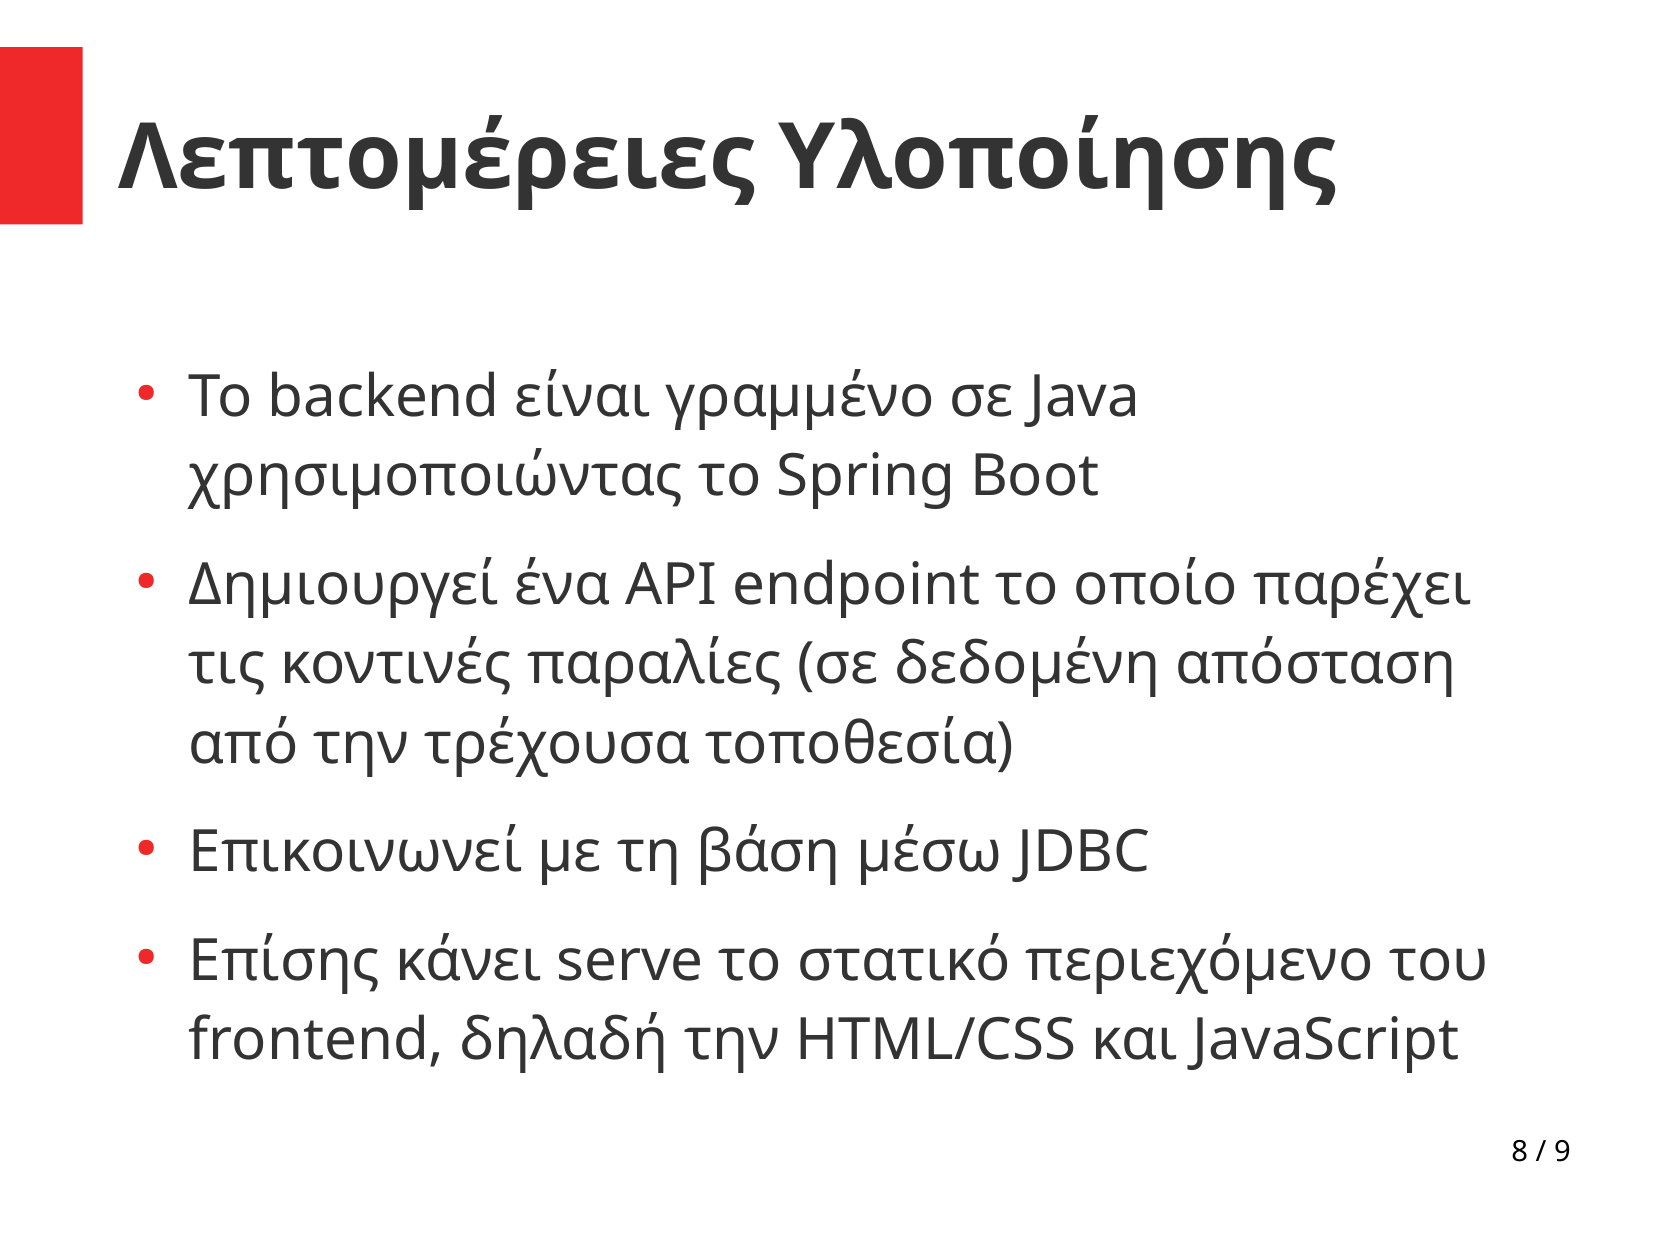

# Λεπτομέρειες Υλοποίησης
Το backend είναι γραμμένο σε Java χρησιμοποιώντας το Spring Boot
Δημιουργεί ένα API endpoint το οποίο παρέχει τις κοντινές παραλίες (σε δεδομένη απόσταση από την τρέχουσα τοποθεσία)
Επικοινωνεί με τη βάση μέσω JDBC
Επίσης κάνει serve το στατικό περιεχόμενο του frontend, δηλαδή την HTML/CSS και JavaScript
8